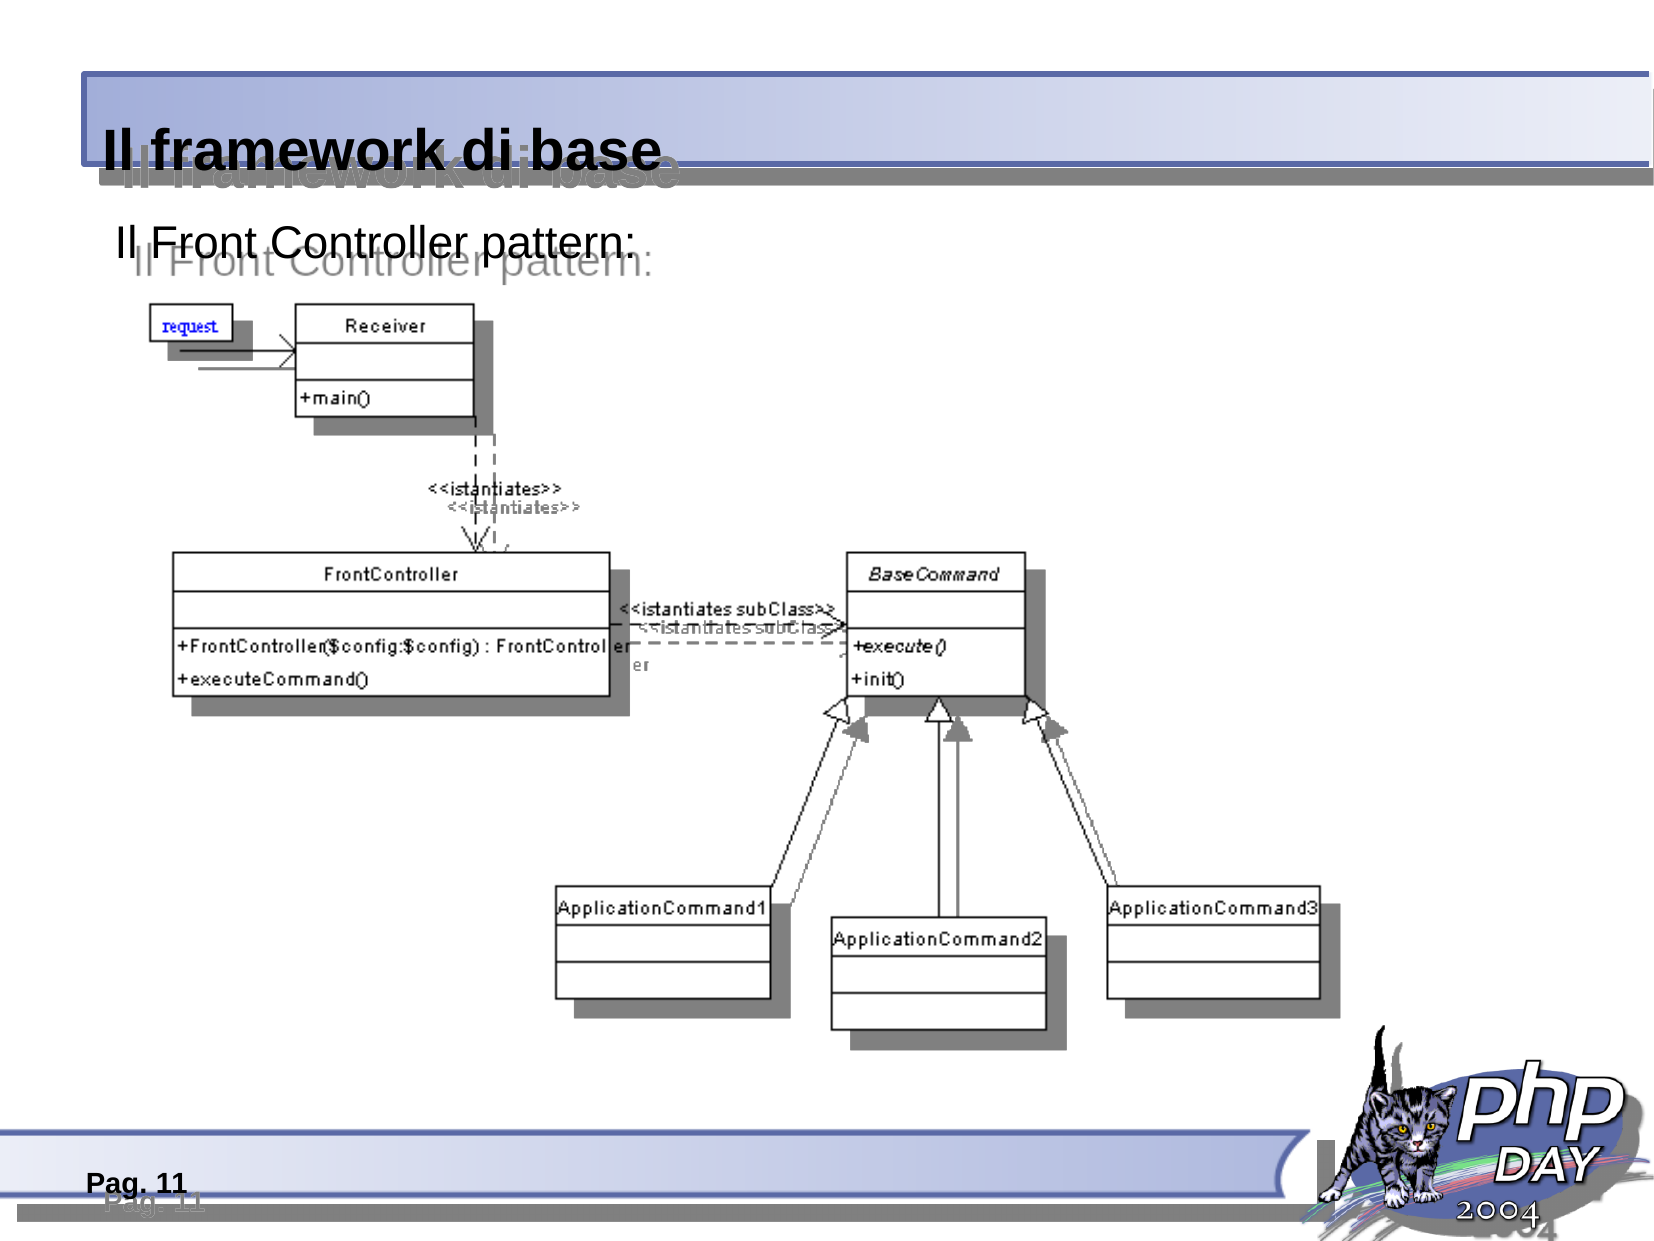

Il framework di base
Il Front Controller pattern: